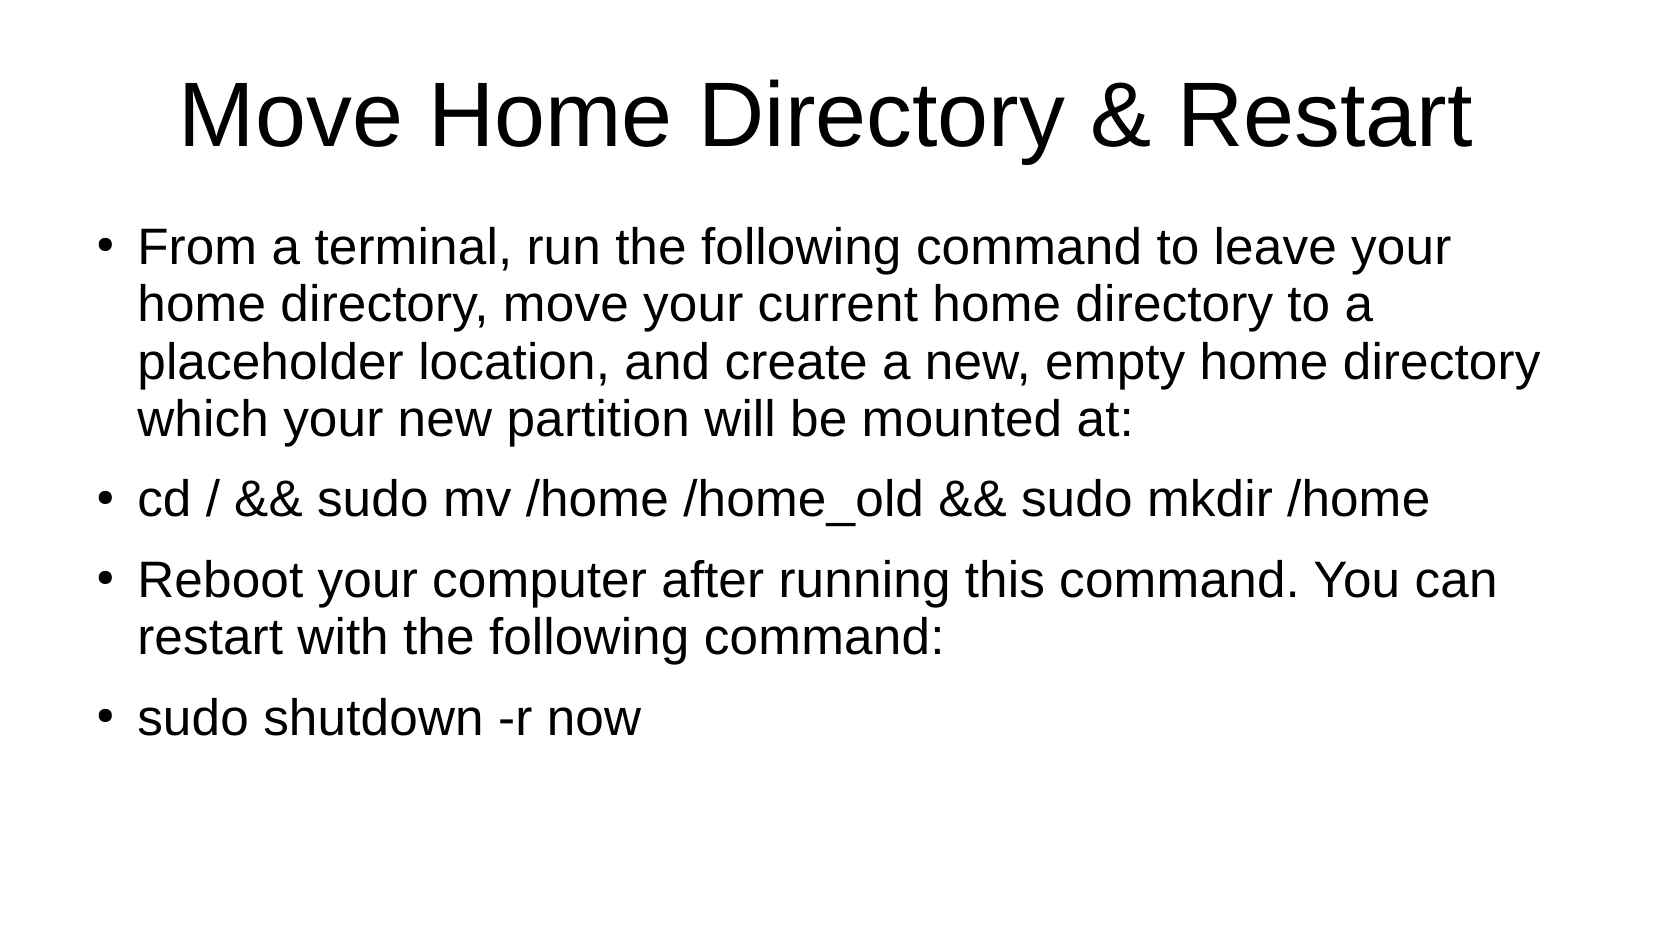

# Move Home Directory & Restart
From a terminal, run the following command to leave your home directory, move your current home directory to a placeholder location, and create a new, empty home directory which your new partition will be mounted at:
cd / && sudo mv /home /home_old && sudo mkdir /home
Reboot your computer after running this command. You can restart with the following command:
sudo shutdown -r now